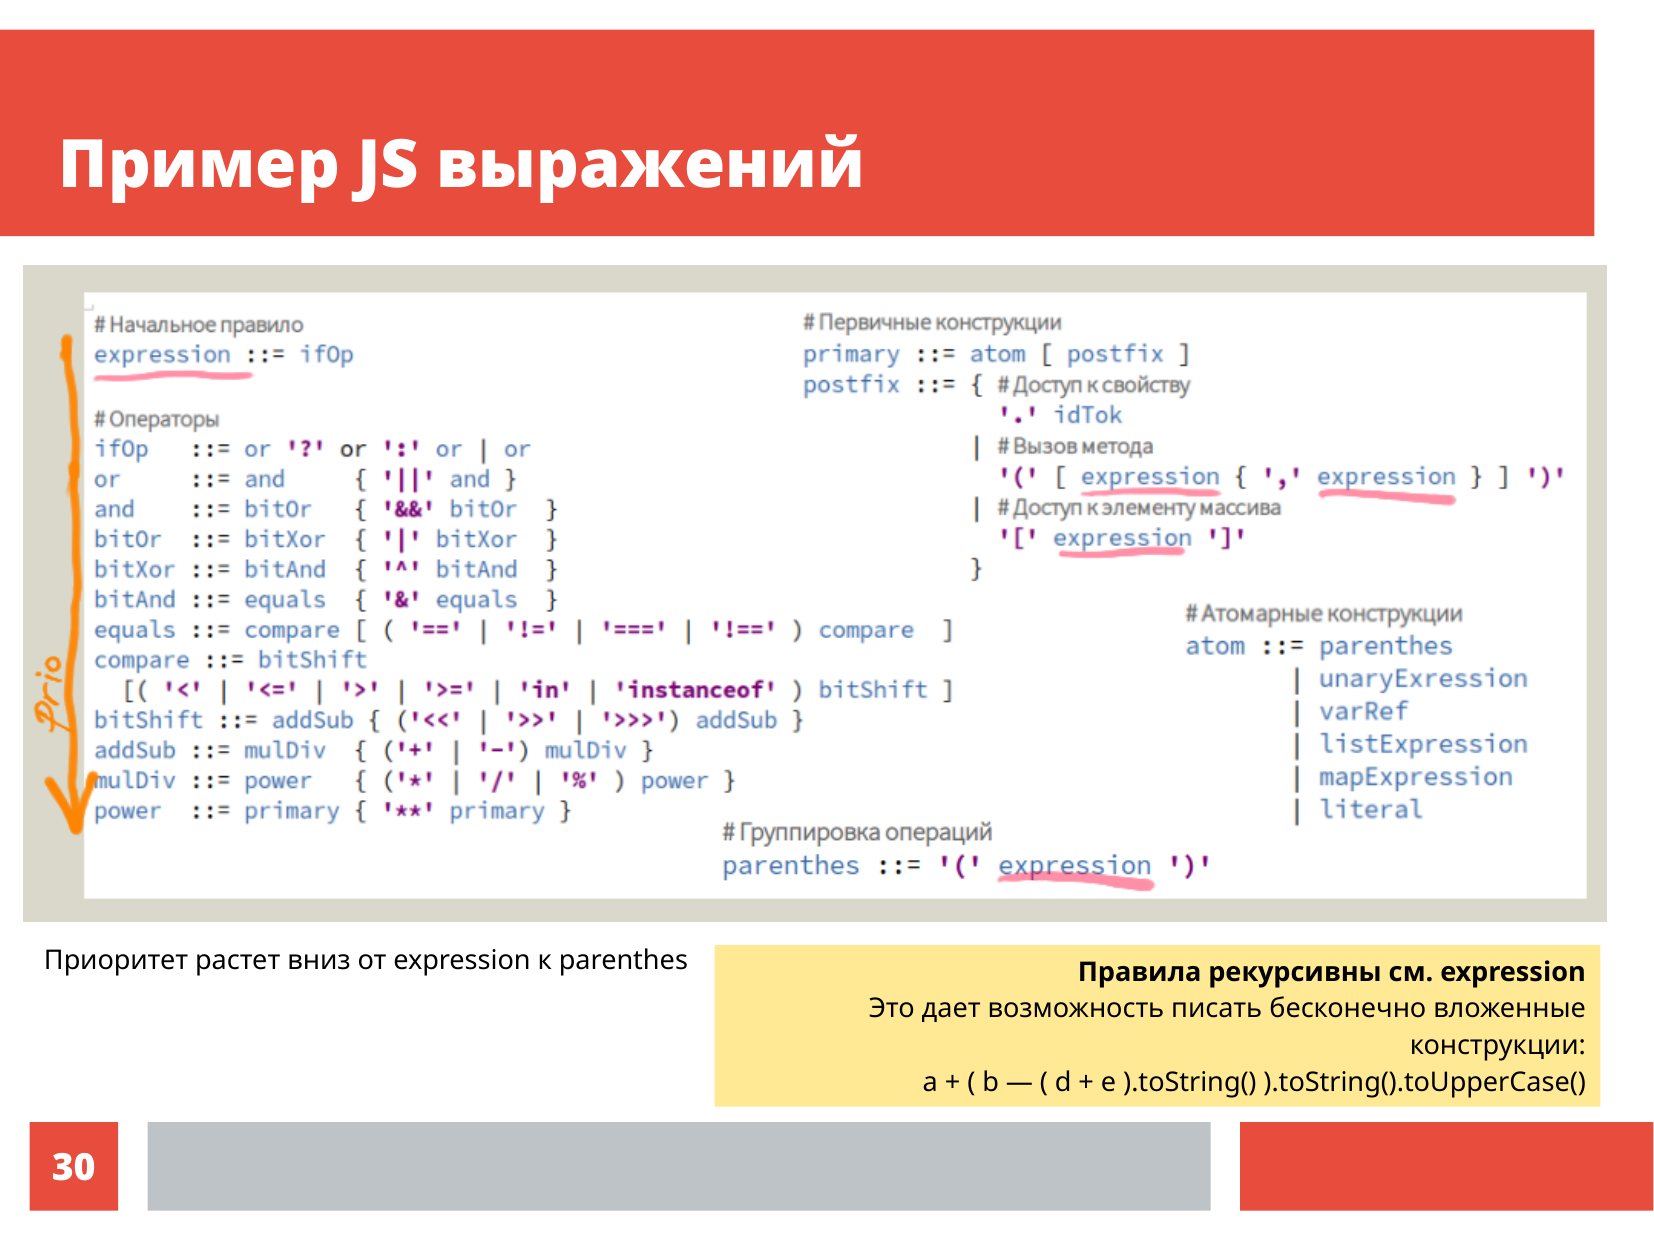

# Пример JS выражений
Приоритет растет вниз от expression к parenthes
Правила рекурсивны см. expression
Это дает возможность писать бесконечно вложенные конструкции:
a + ( b — ( d + e ).toString() ).toString().toUpperCase()
30